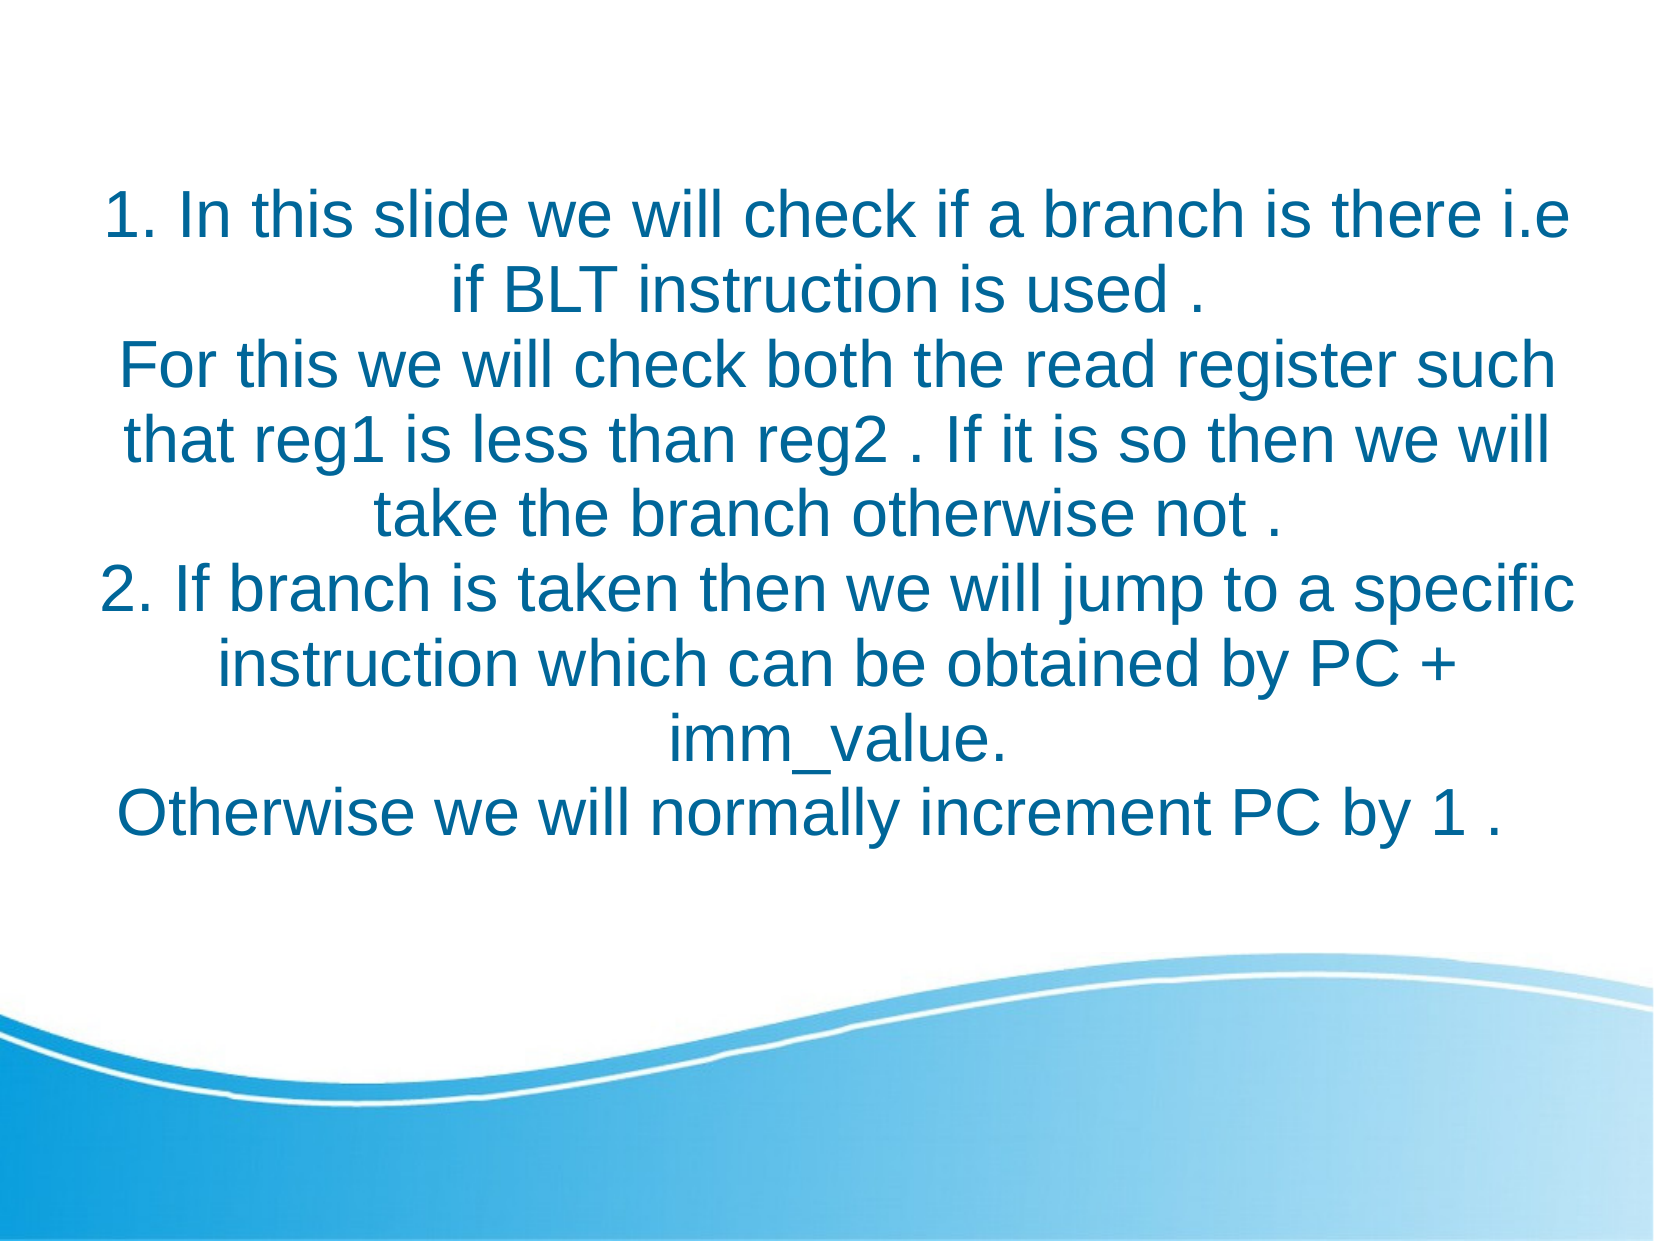

# 1. In this slide we will check if a branch is there i.e if BLT instruction is used . For this we will check both the read register such that reg1 is less than reg2 . If it is so then we will take the branch otherwise not . 2. If branch is taken then we will jump to a specific instruction which can be obtained by PC + imm_value. Otherwise we will normally increment PC by 1 .